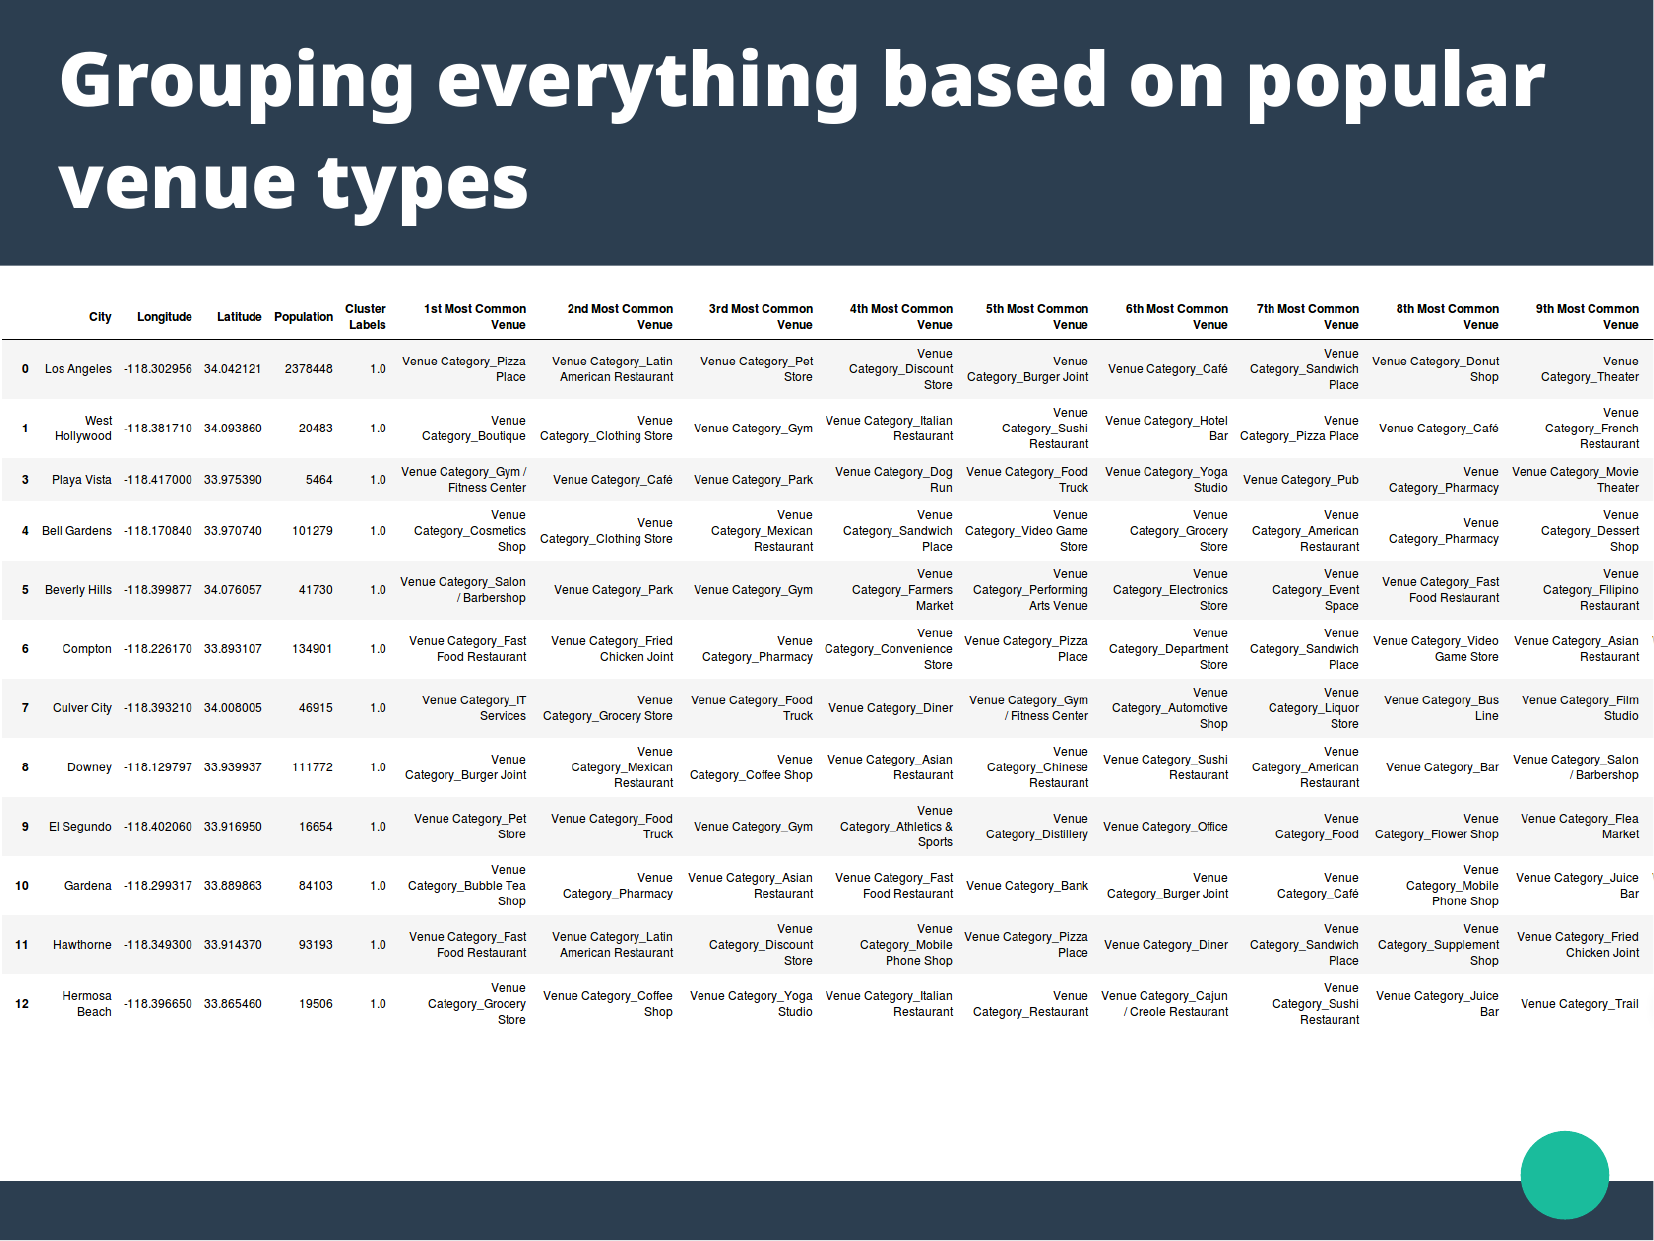

# Grouping everything based on popular venue types